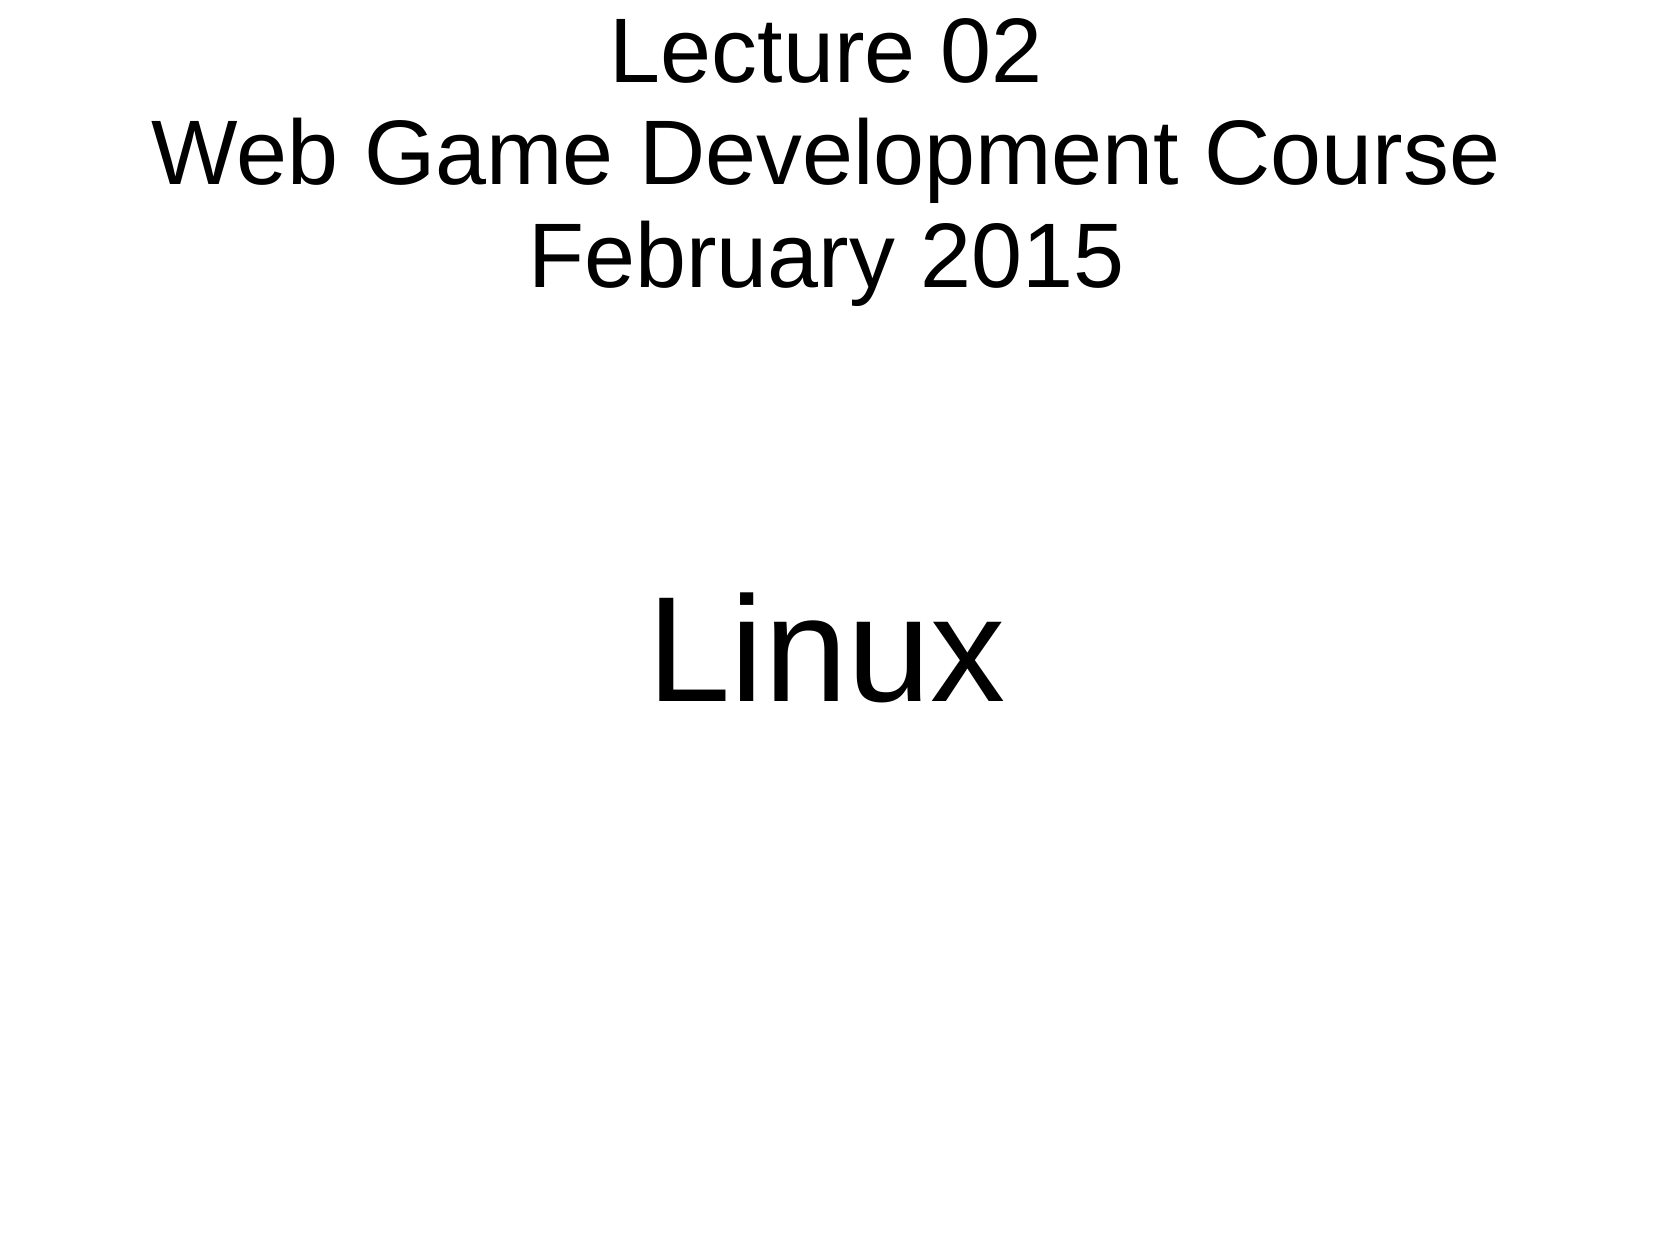

# Lecture 02 Web Game Development Course February 2015
Linux